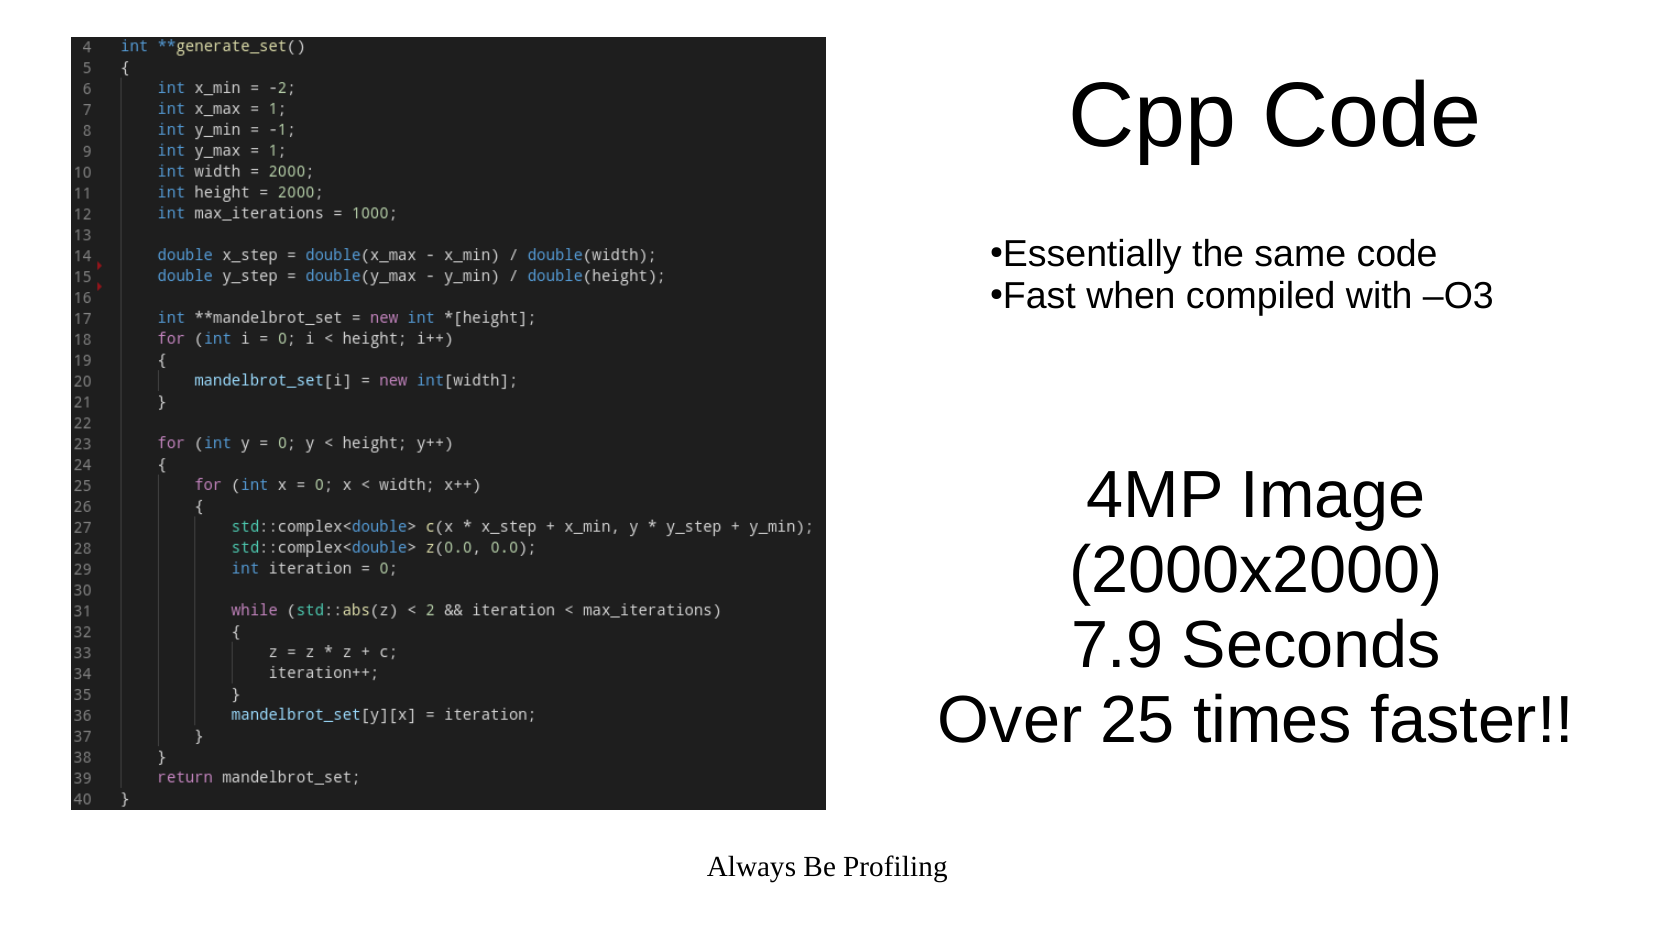

# Cpp Code
Essentially the same code
Fast when compiled with –O3
4MP Image (2000x2000)
7.9 Seconds
Over 25 times faster!!
Always Be Profiling